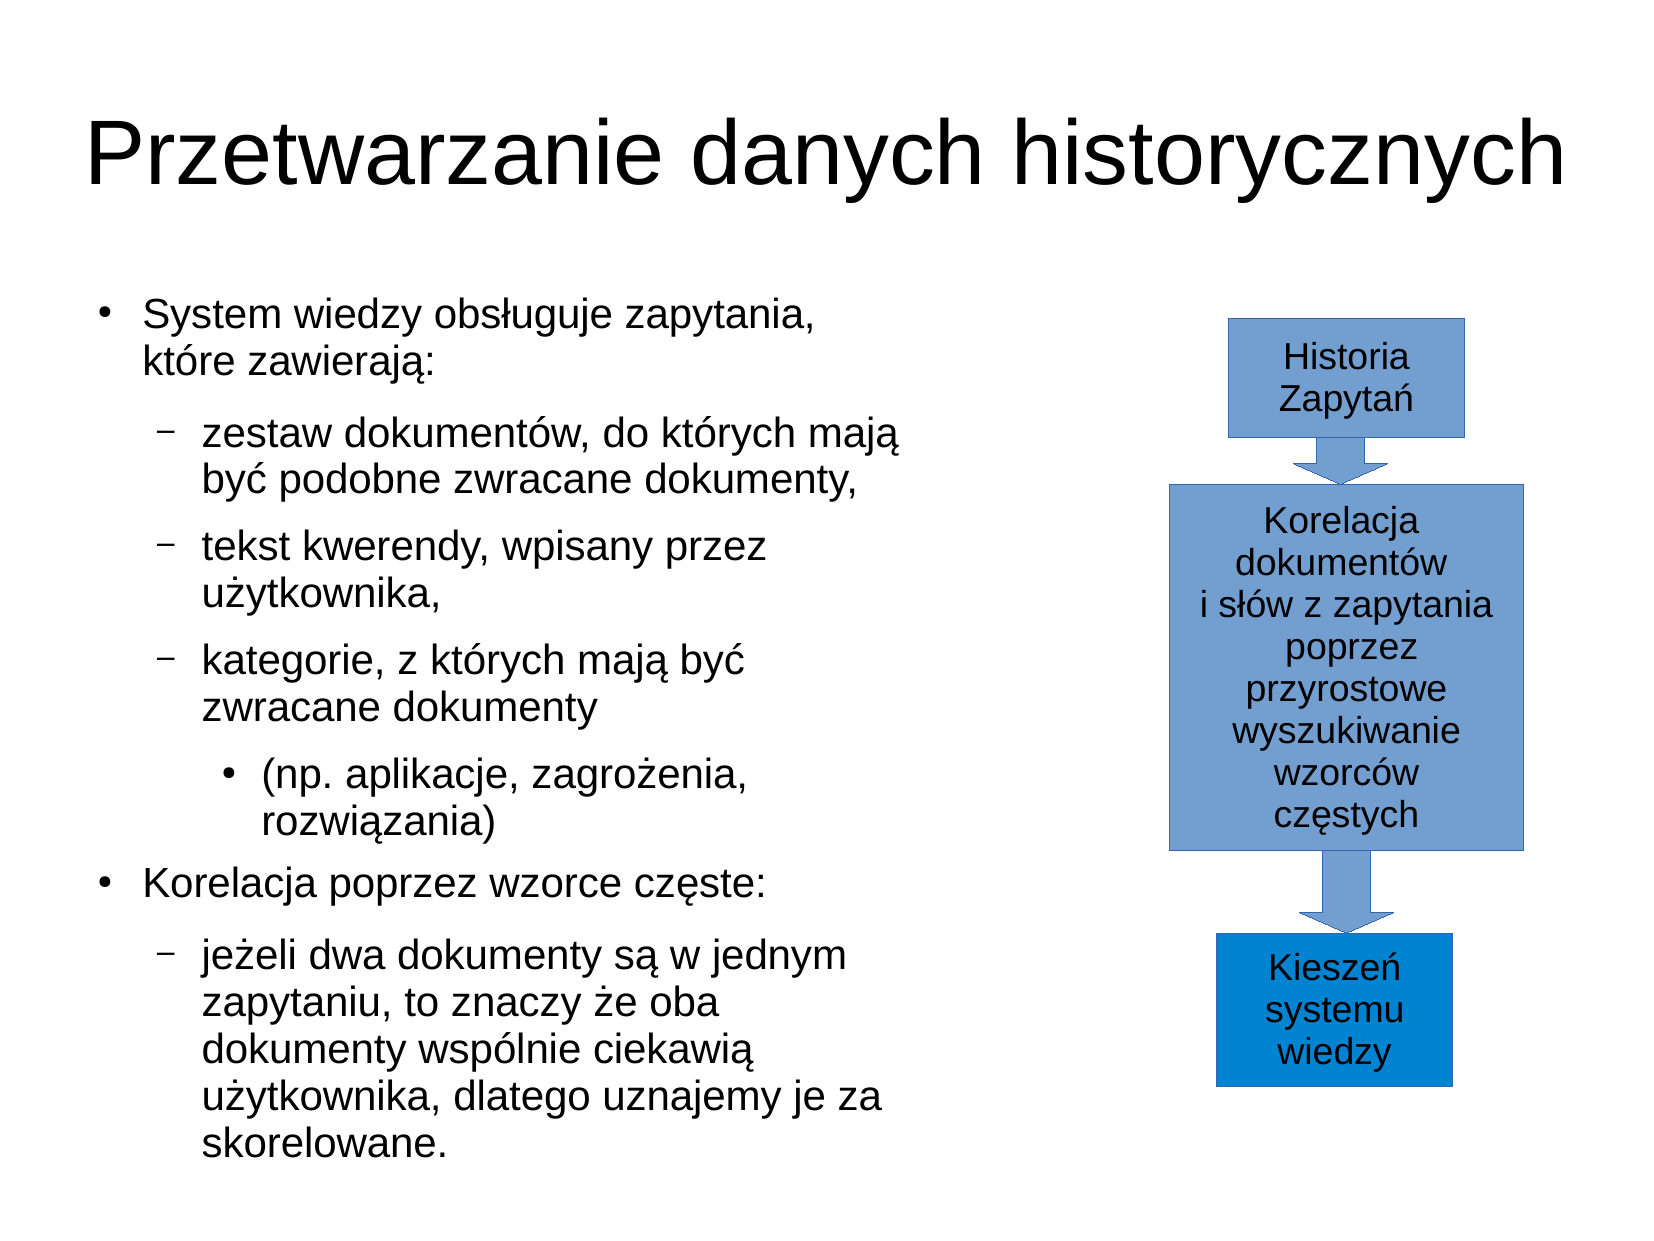

# Przetwarzanie danych historycznych
System wiedzy obsługuje zapytania, które zawierają:
zestaw dokumentów, do których mają być podobne zwracane dokumenty,
tekst kwerendy, wpisany przez użytkownika,
kategorie, z których mają być zwracane dokumenty
(np. aplikacje, zagrożenia, rozwiązania)
Korelacja poprzez wzorce częste:
jeżeli dwa dokumenty są w jednym zapytaniu, to znaczy że oba dokumenty wspólnie ciekawią użytkownika, dlatego uznajemy je za skorelowane.
Historia
Zapytań
Korelacja
dokumentów
i słów z zapytania
 poprzez
przyrostowe
wyszukiwanie
wzorców
częstych
Kieszeń
systemu
wiedzy